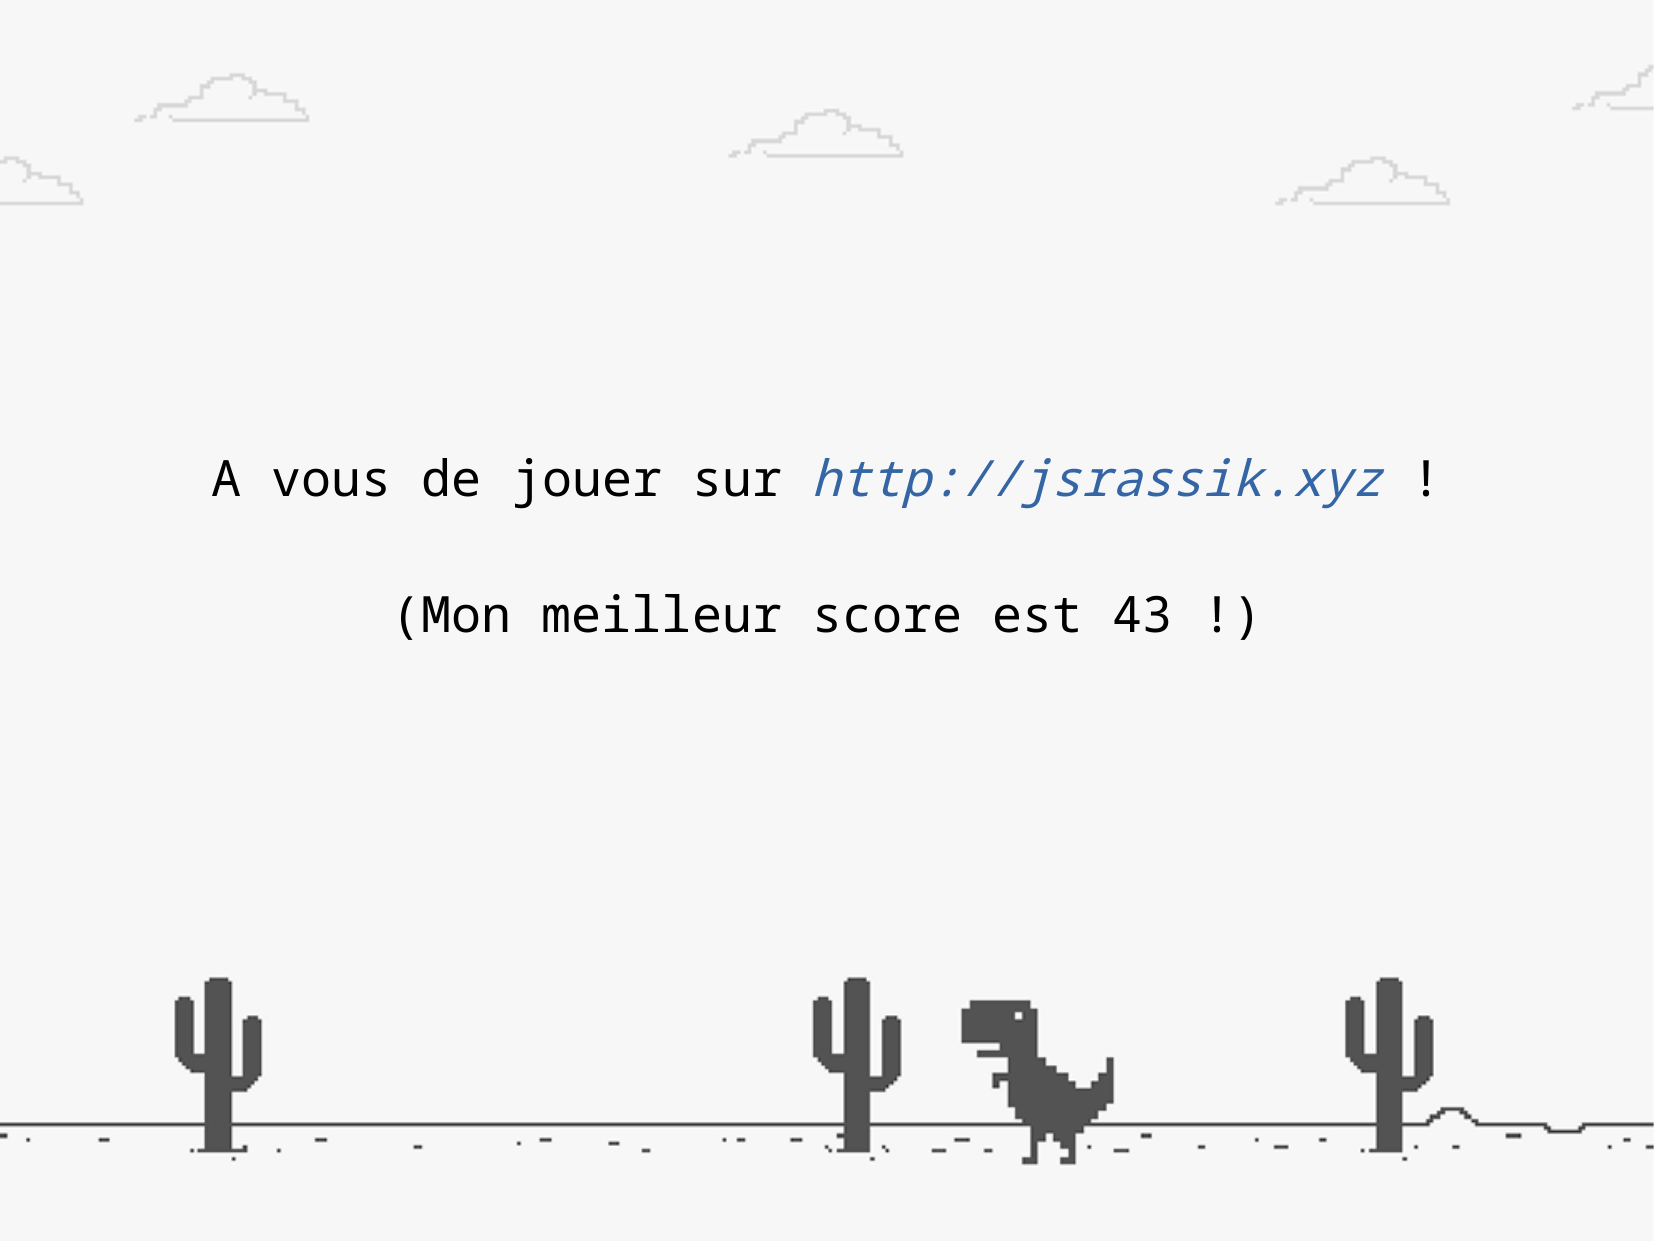

# A vous de jouer sur http://jsrassik.xyz ! (Mon meilleur score est 43 !)